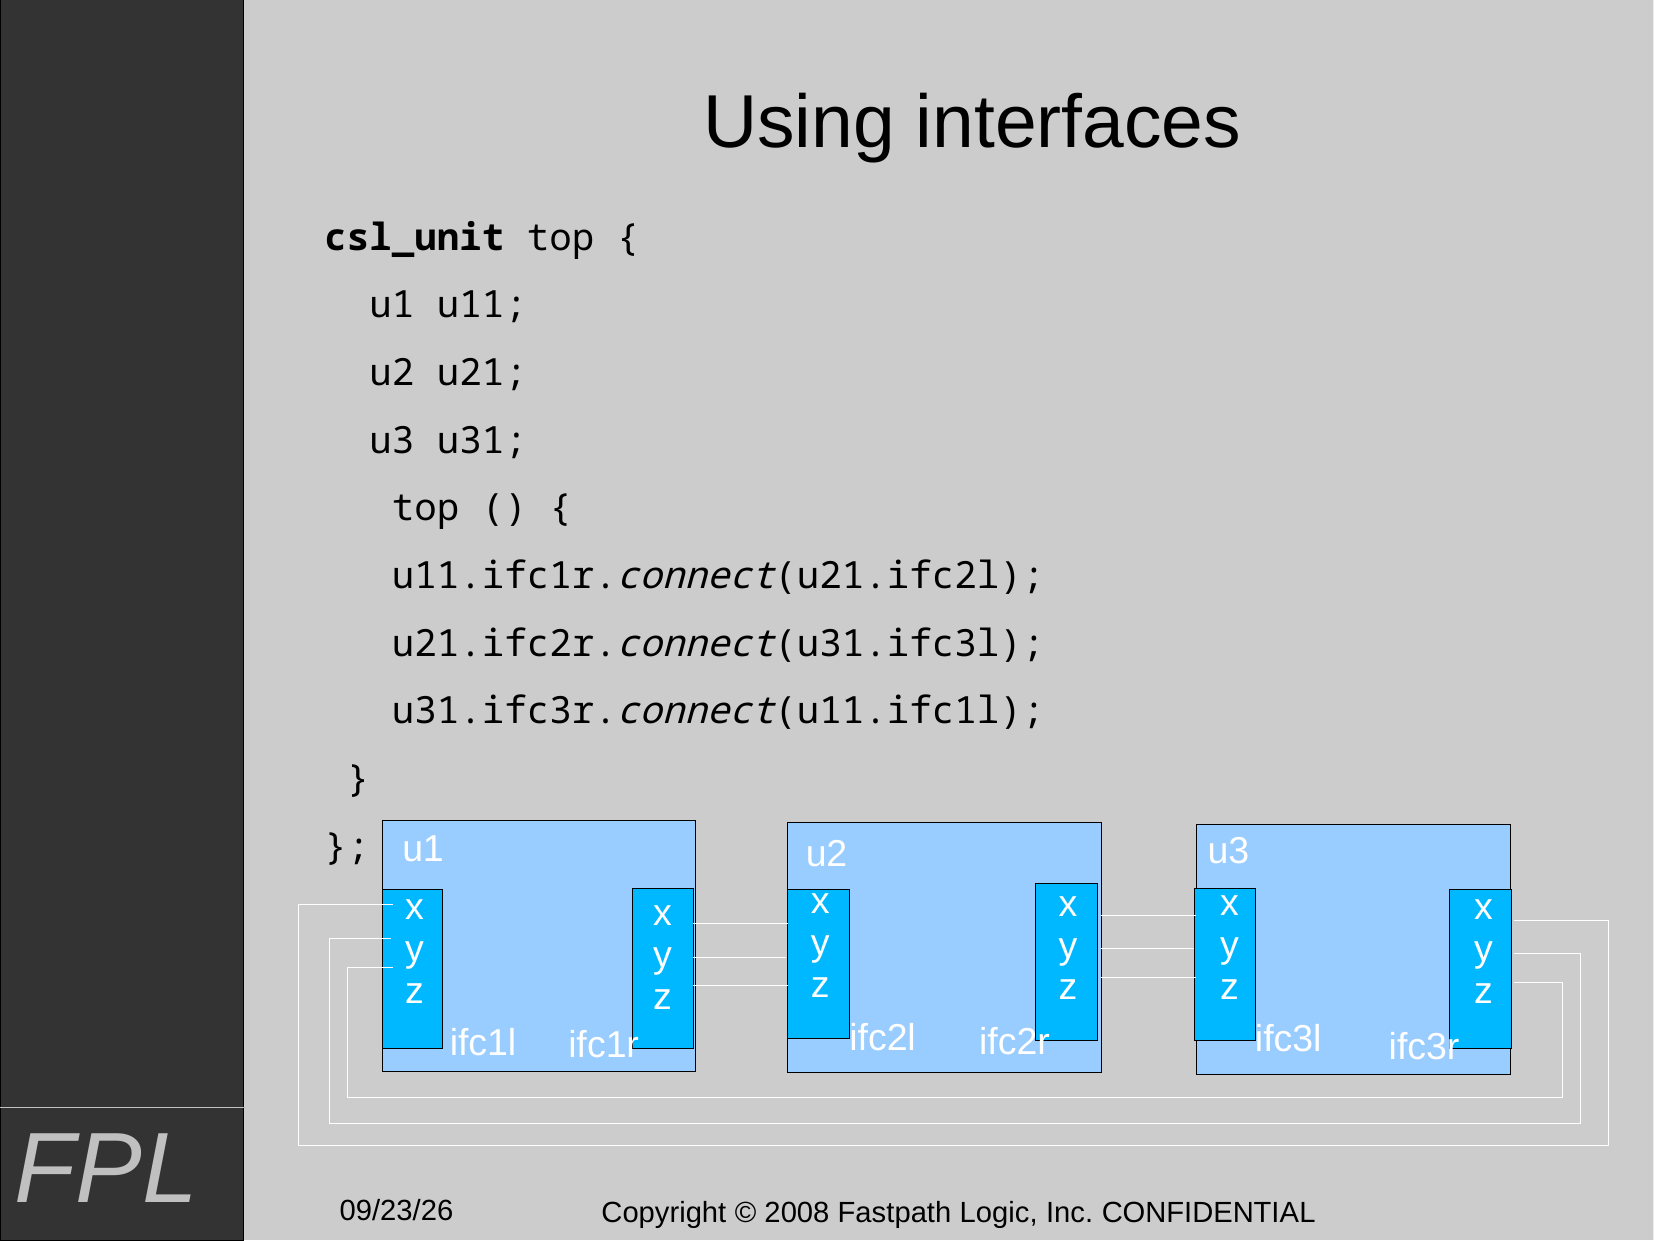

# Using interfaces
csl_unit top {
 u1 u11;
 u2 u21;
 u3 u31;
 top () {
 u11.ifc1r.connect(u21.ifc2l);
 u21.ifc2r.connect(u31.ifc3l);
 u31.ifc3r.connect(u11.ifc1l);
 }
};
u1
u3
u2
x
y
z
x
y
z
x
y
z
x
y
z
x
y
z
x
y
z
ifc2l
ifc3l
ifc2r
ifc1l
ifc1r
ifc3r
Copyright Fastpath Logic Inc. @2007